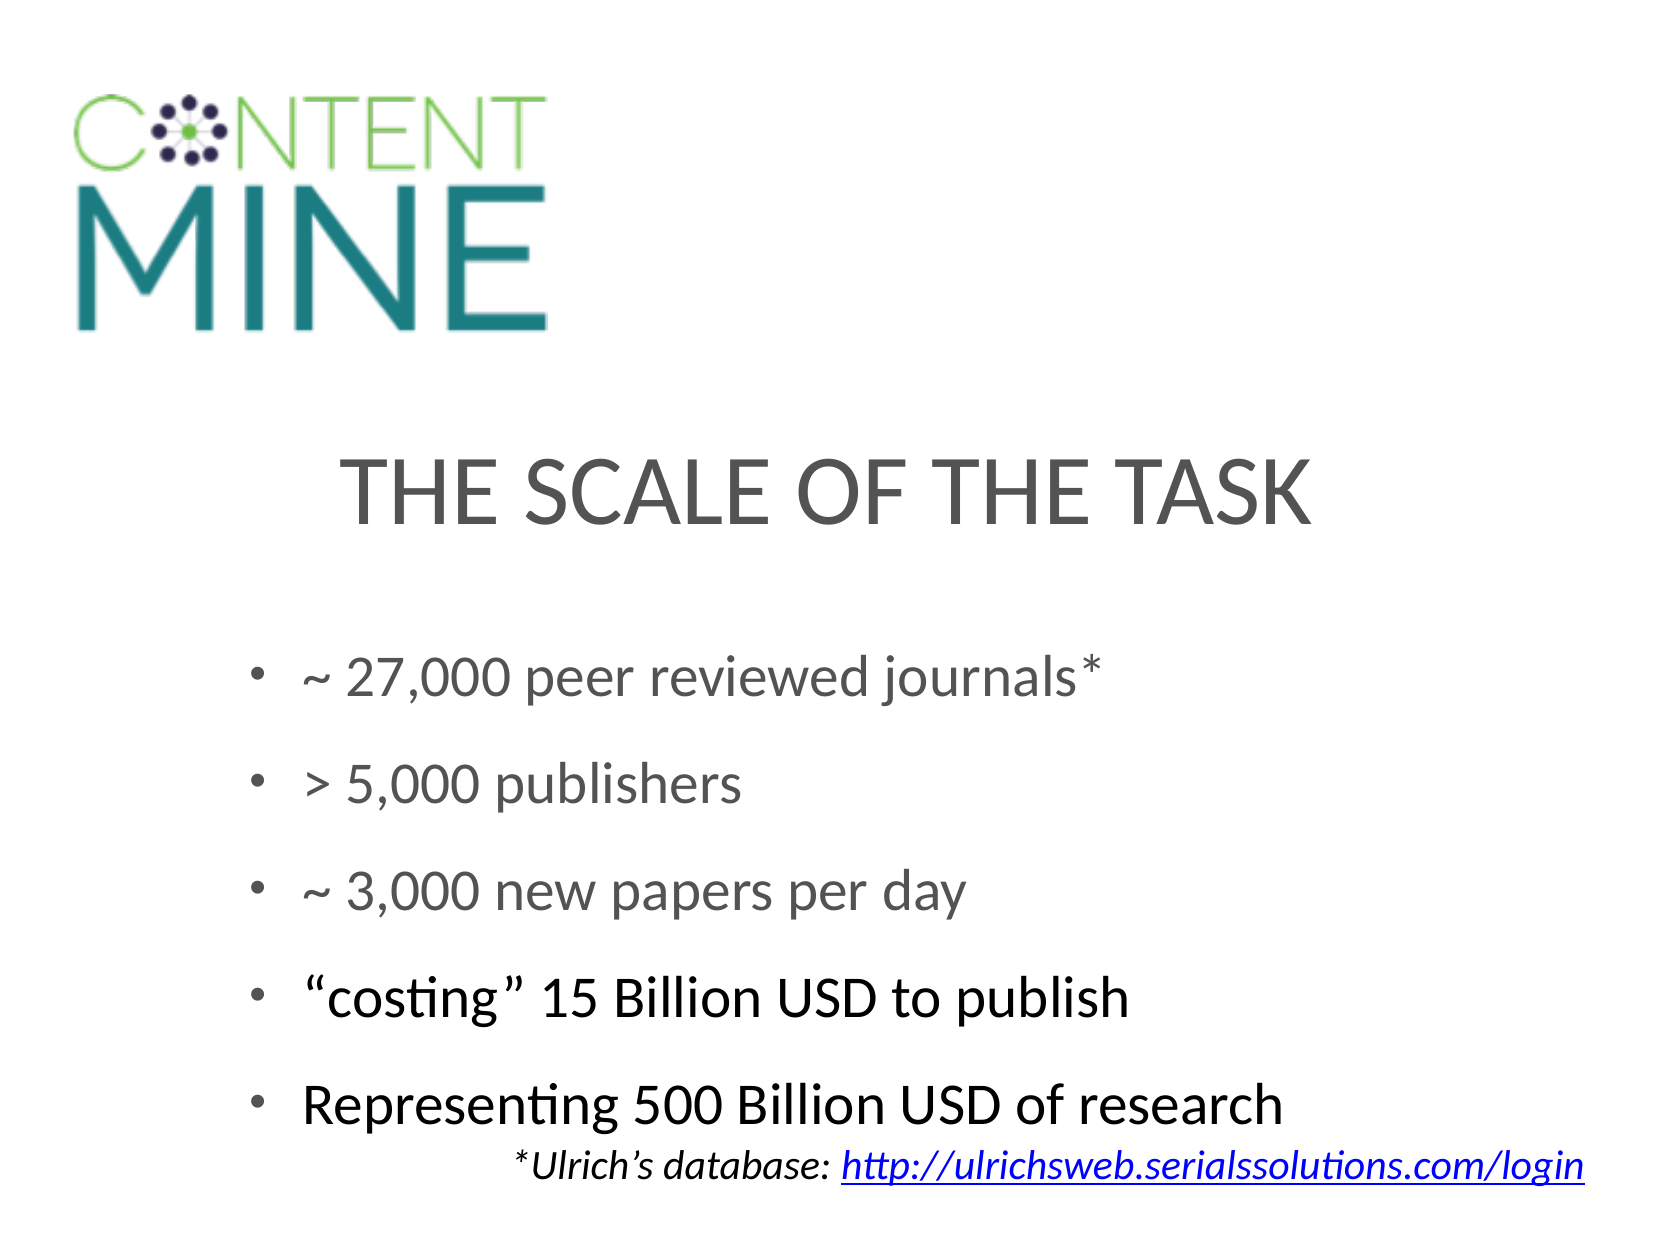

# the scale of the task
~ 27,000 peer reviewed journals*
> 5,000 publishers
~ 3,000 new papers per day
“costing” 15 Billion USD to publish
Representing 500 Billion USD of research
*Ulrich’s database: http://ulrichsweb.serialssolutions.com/login